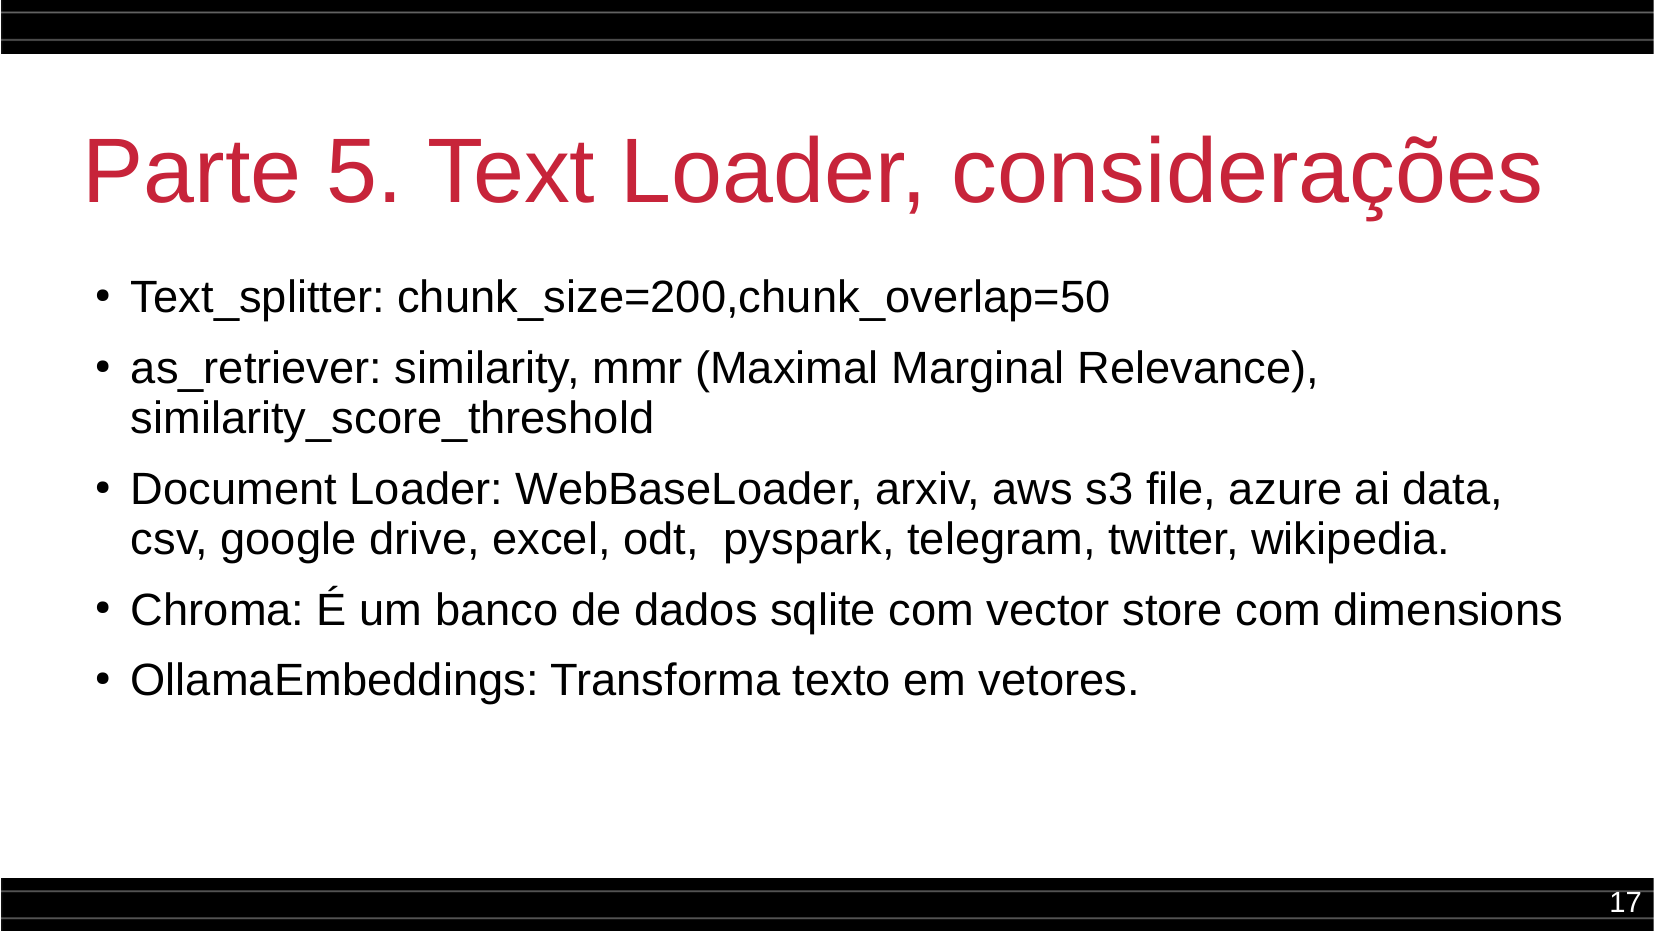

# Parte 5. Text Loader, considerações
Text_splitter: chunk_size=200,chunk_overlap=50
as_retriever: similarity, mmr (Maximal Marginal Relevance), similarity_score_threshold
Document Loader: WebBaseLoader, arxiv, aws s3 file, azure ai data, csv, google drive, excel, odt, pyspark, telegram, twitter, wikipedia.
Chroma: É um banco de dados sqlite com vector store com dimensions
OllamaEmbeddings: Transforma texto em vetores.